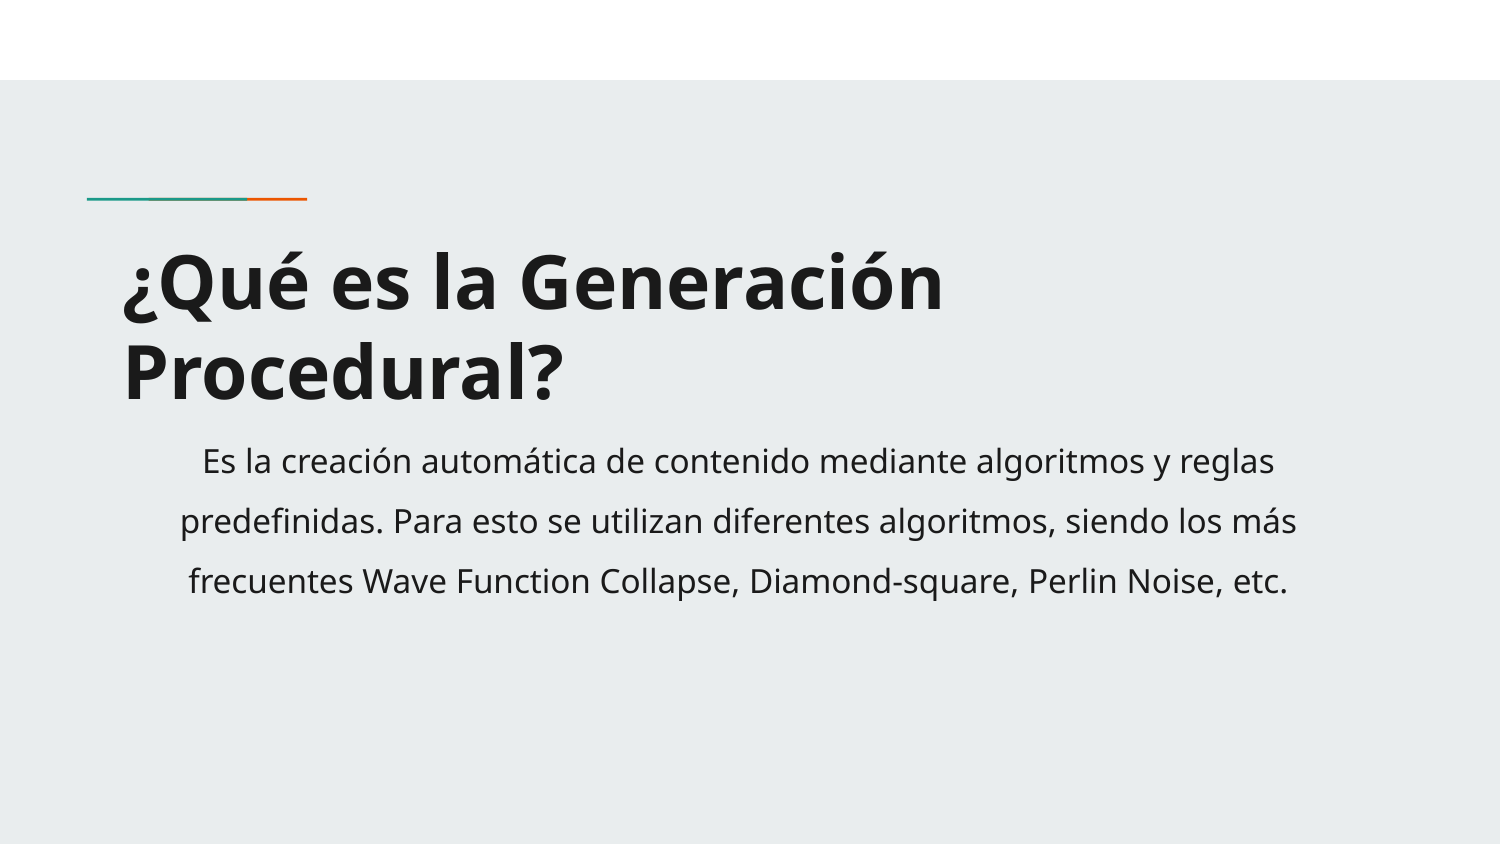

# ¿Qué es la Generación Procedural?
Es la creación automática de contenido mediante algoritmos y reglas predefinidas. Para esto se utilizan diferentes algoritmos, siendo los más frecuentes Wave Function Collapse, Diamond-square, Perlin Noise, etc.